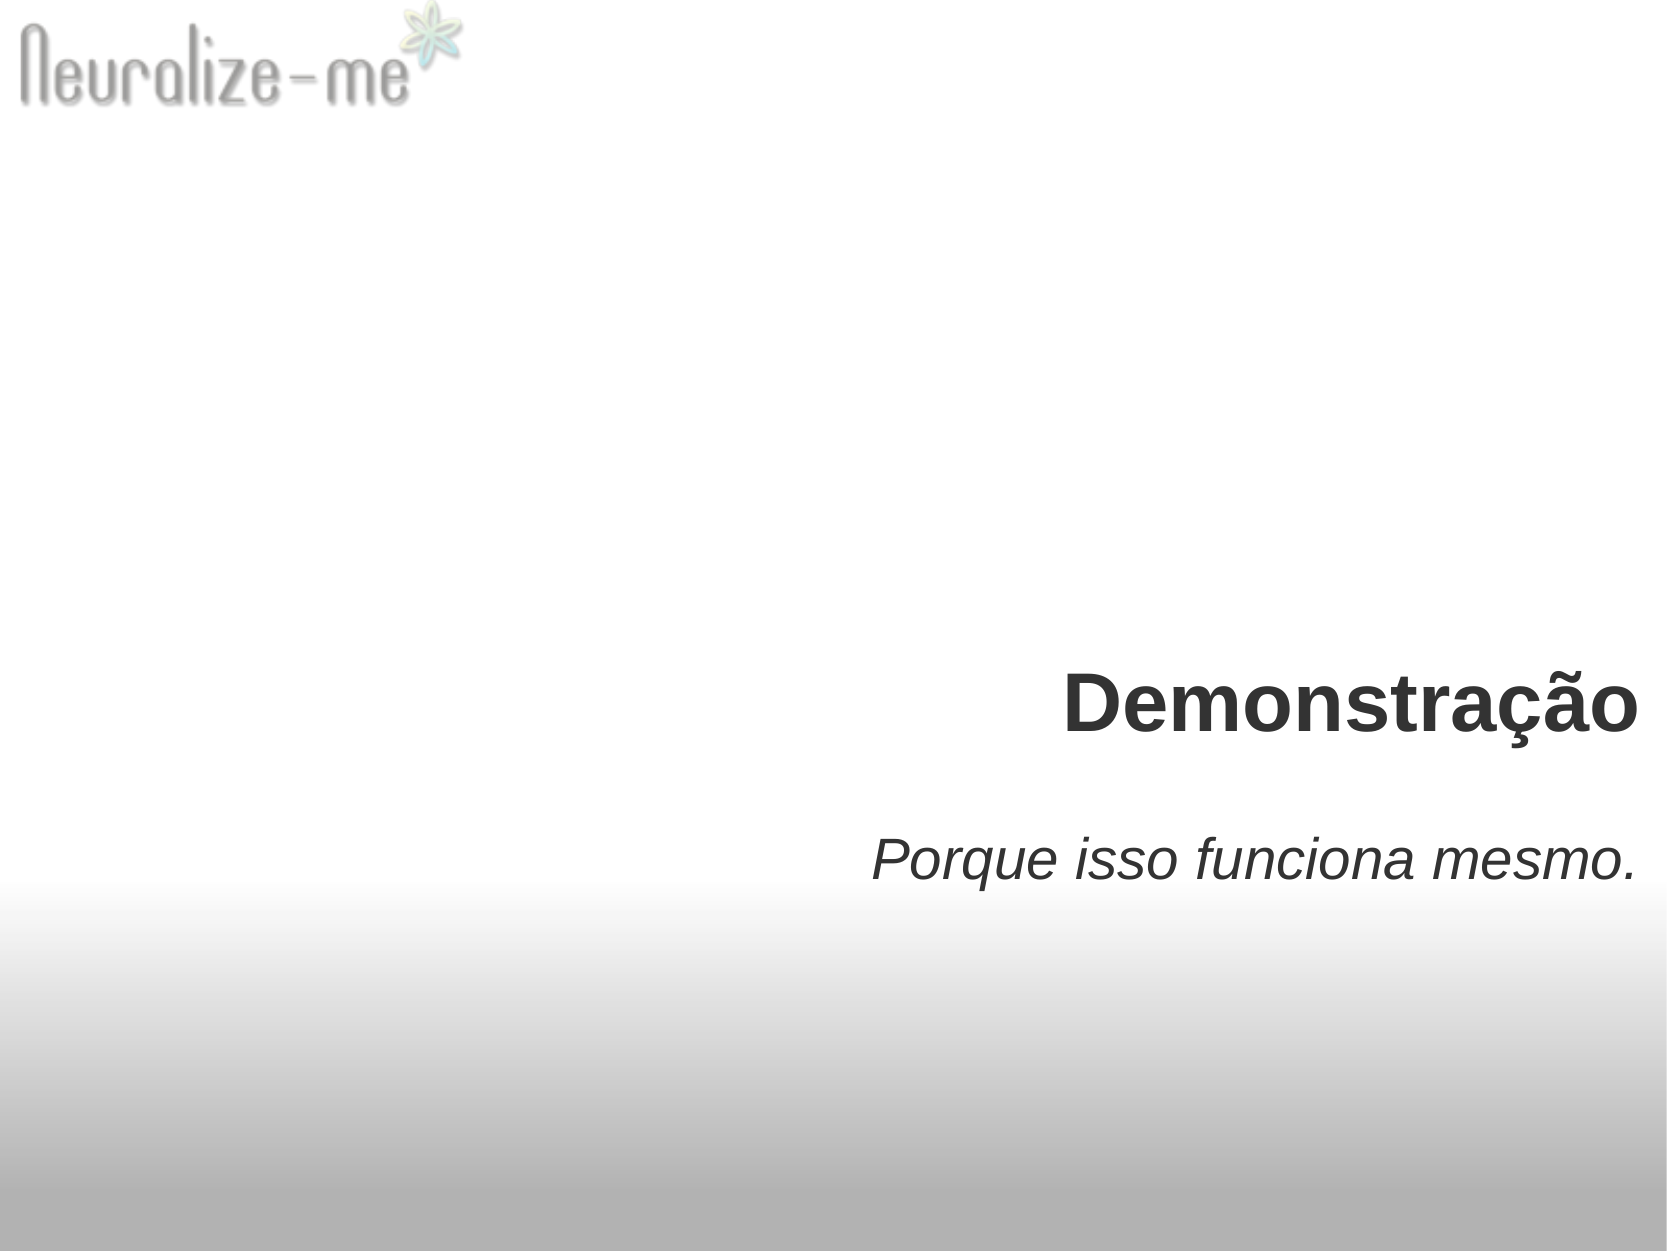

# Demonstração   Porque isso funciona mesmo.